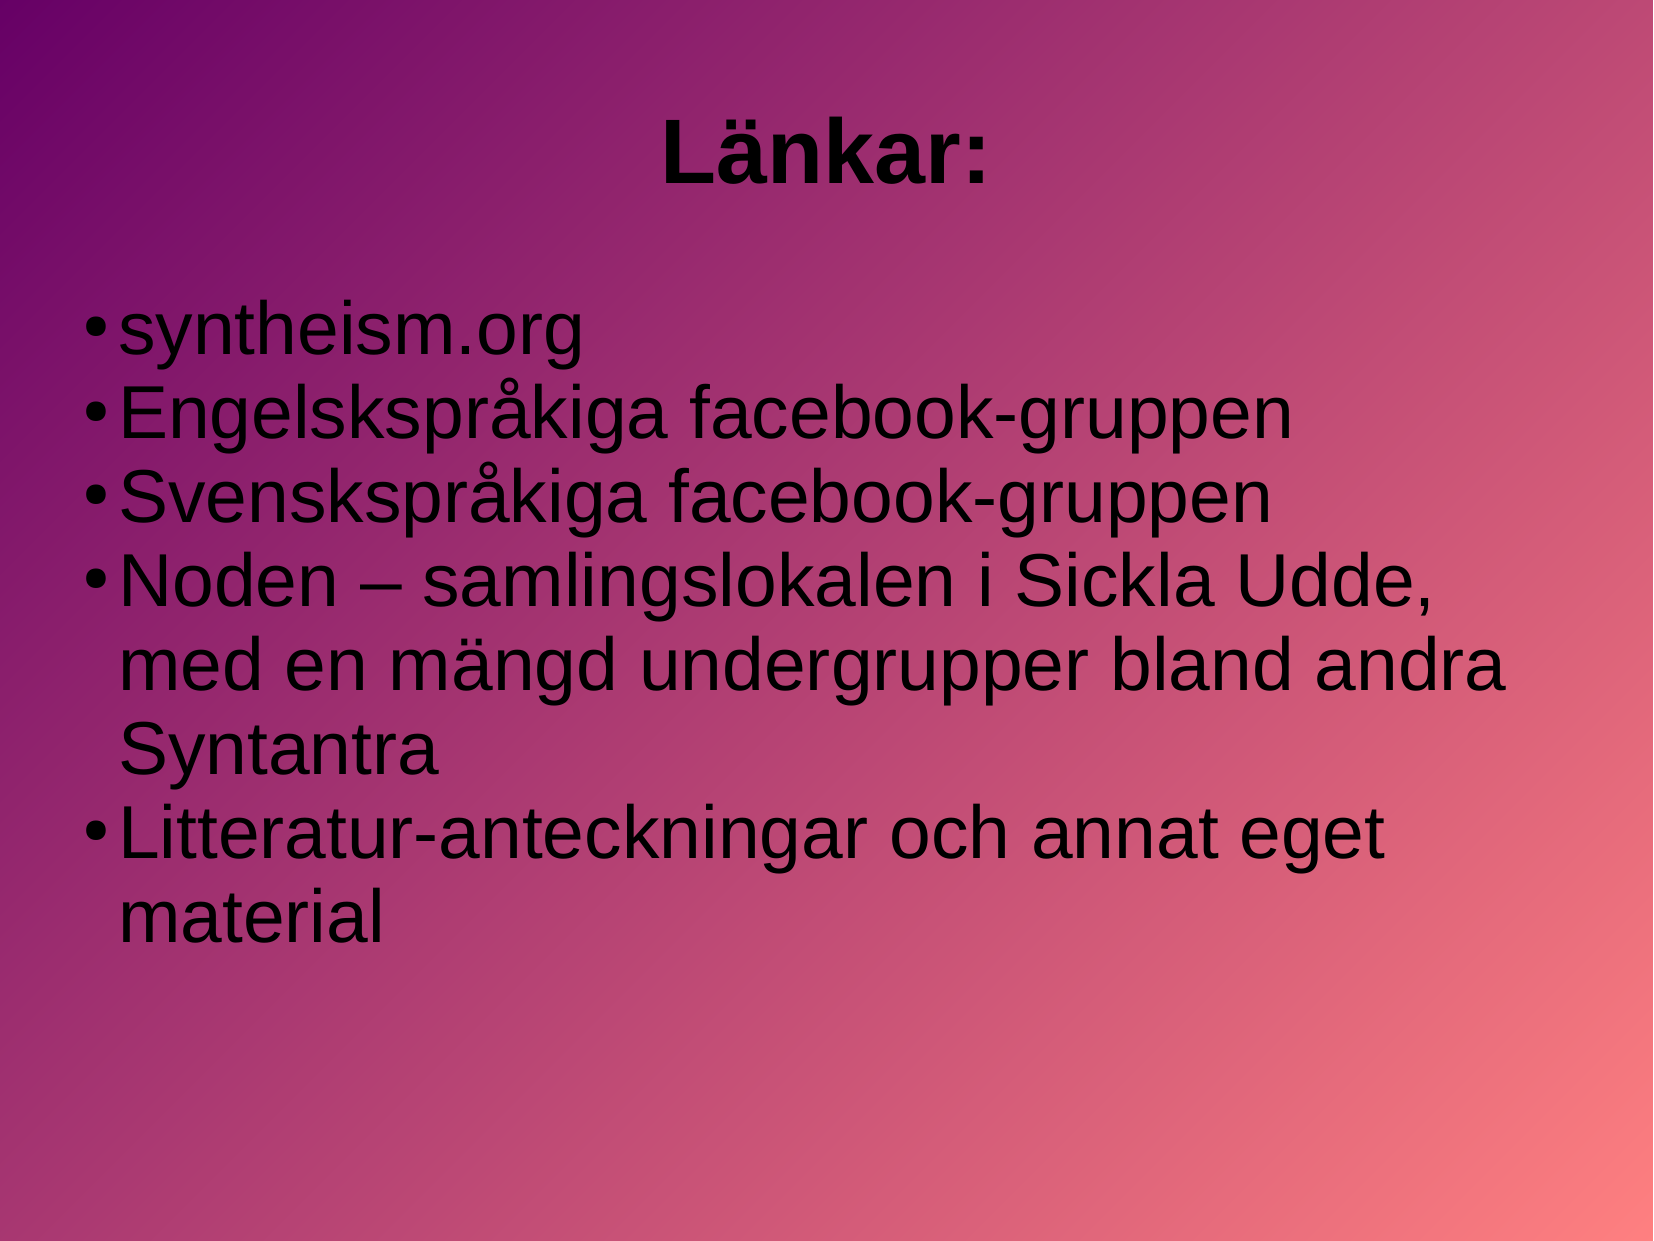

# Länkar:
syntheism.org
Engelskspråkiga facebook-gruppen
Svenskspråkiga facebook-gruppen
Noden – samlingslokalen i Sickla Udde, med en mängd undergrupper bland andra Syntantra
Litteratur-anteckningar och annat eget material